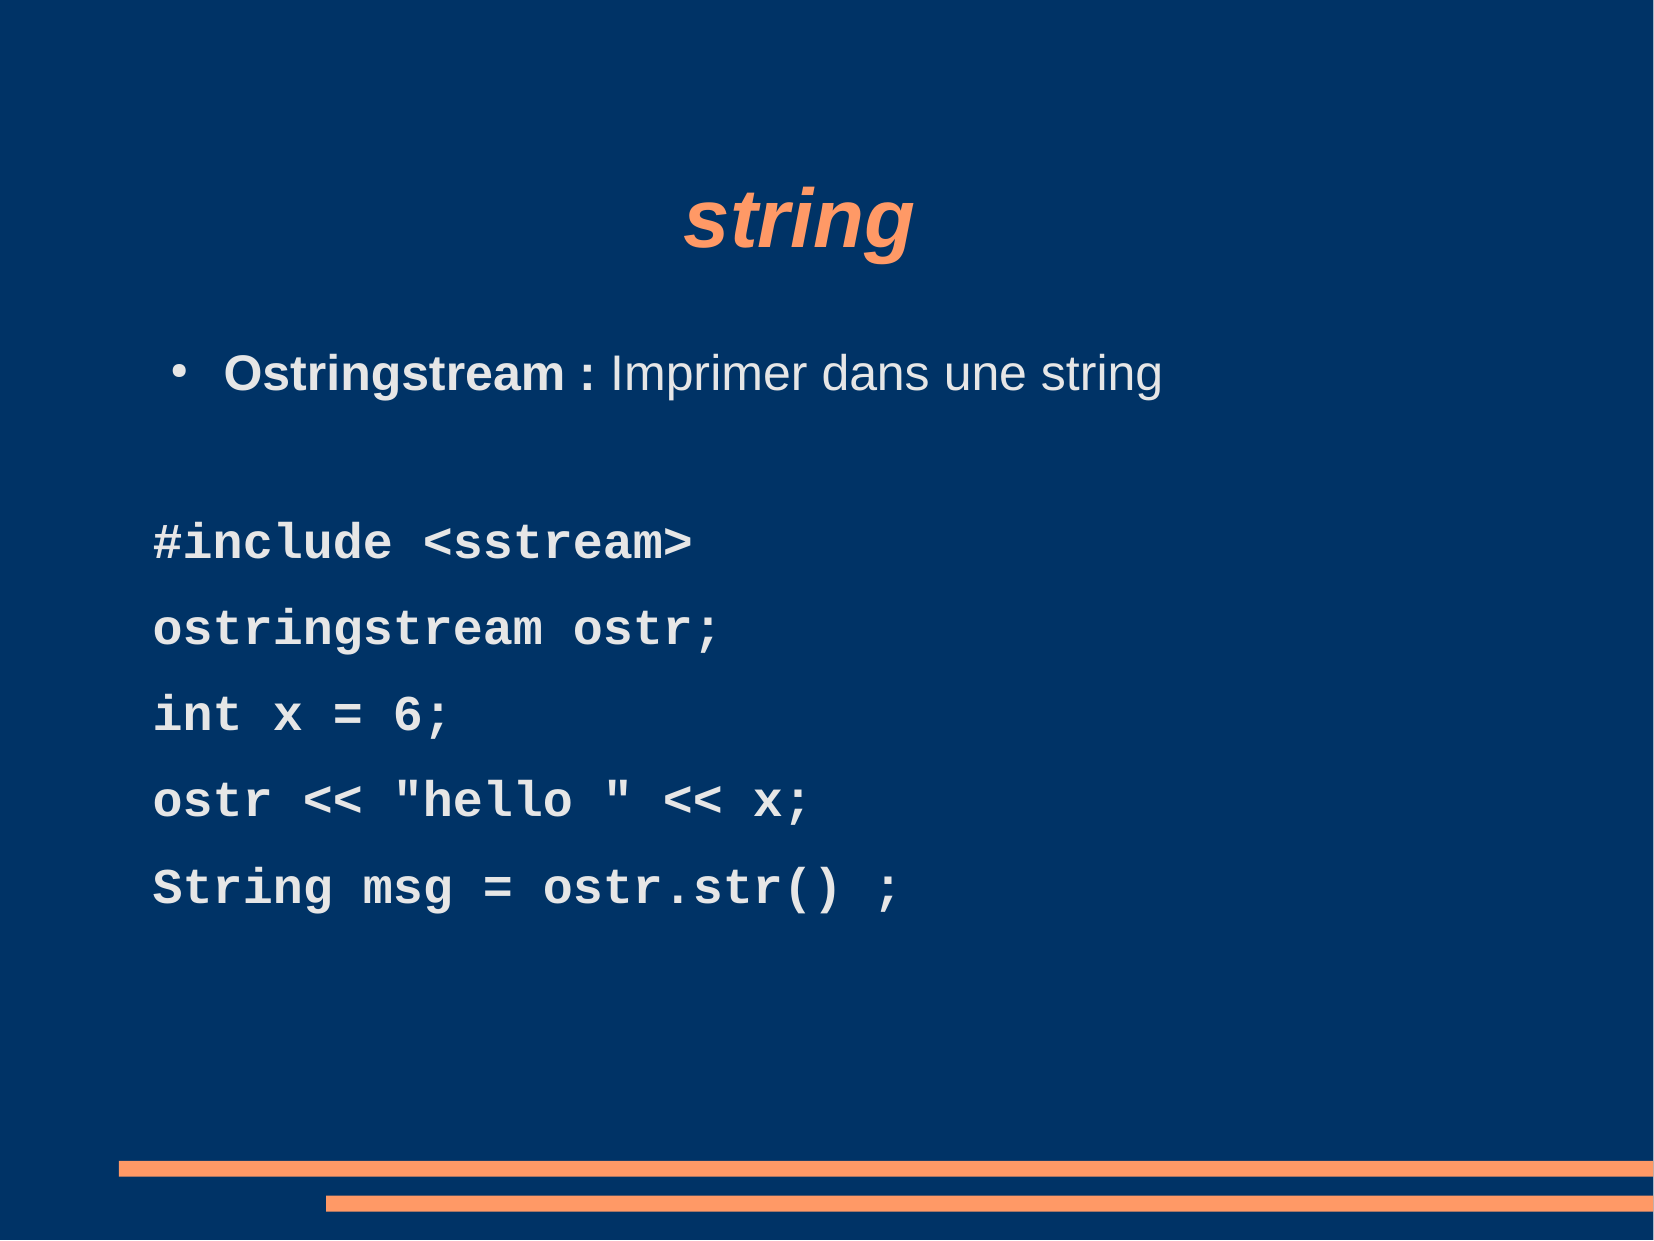

# string
Ostringstream : Imprimer dans une string
#include <sstream>
ostringstream ostr;
int x = 6;
ostr << "hello " << x;
String msg = ostr.str() ;